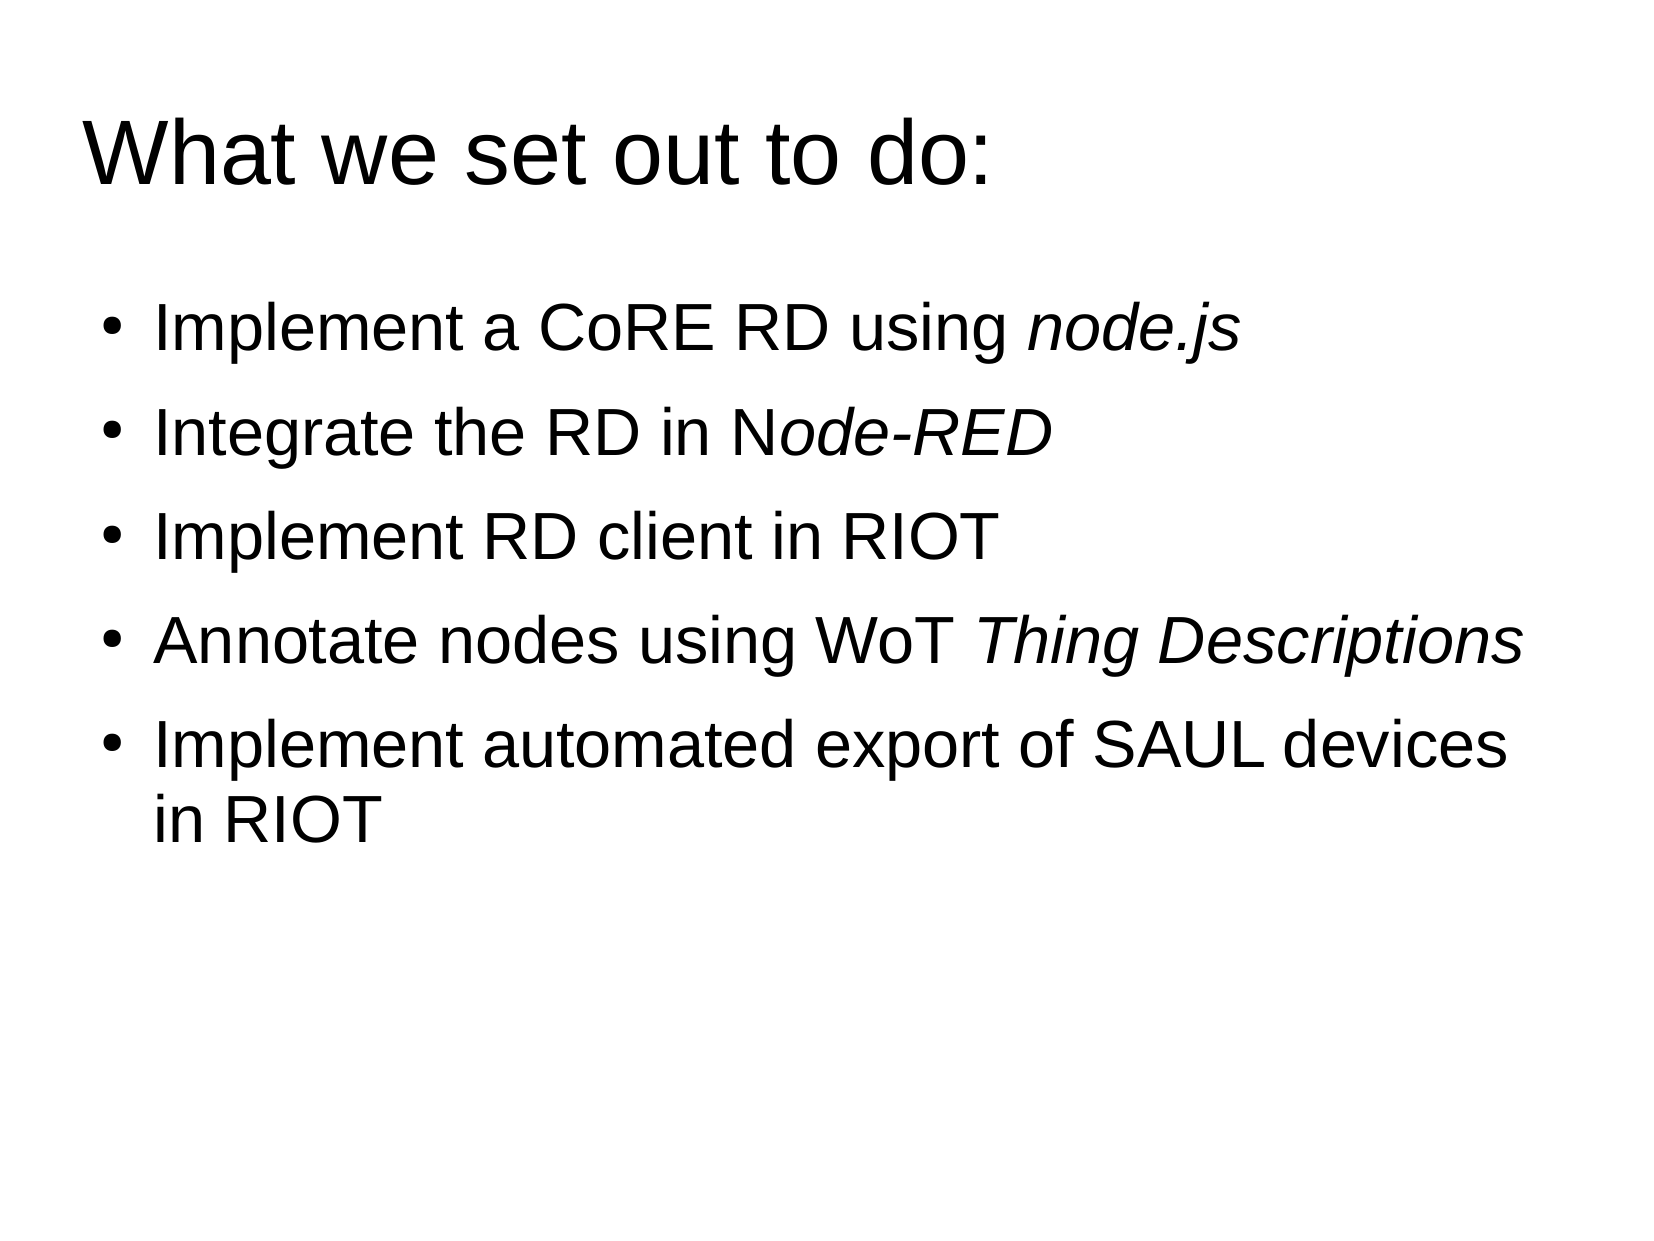

# What we set out to do:
Implement a CoRE RD using node.js
Integrate the RD in Node-RED
Implement RD client in RIOT
Annotate nodes using WoT Thing Descriptions
Implement automated export of SAUL devices in RIOT